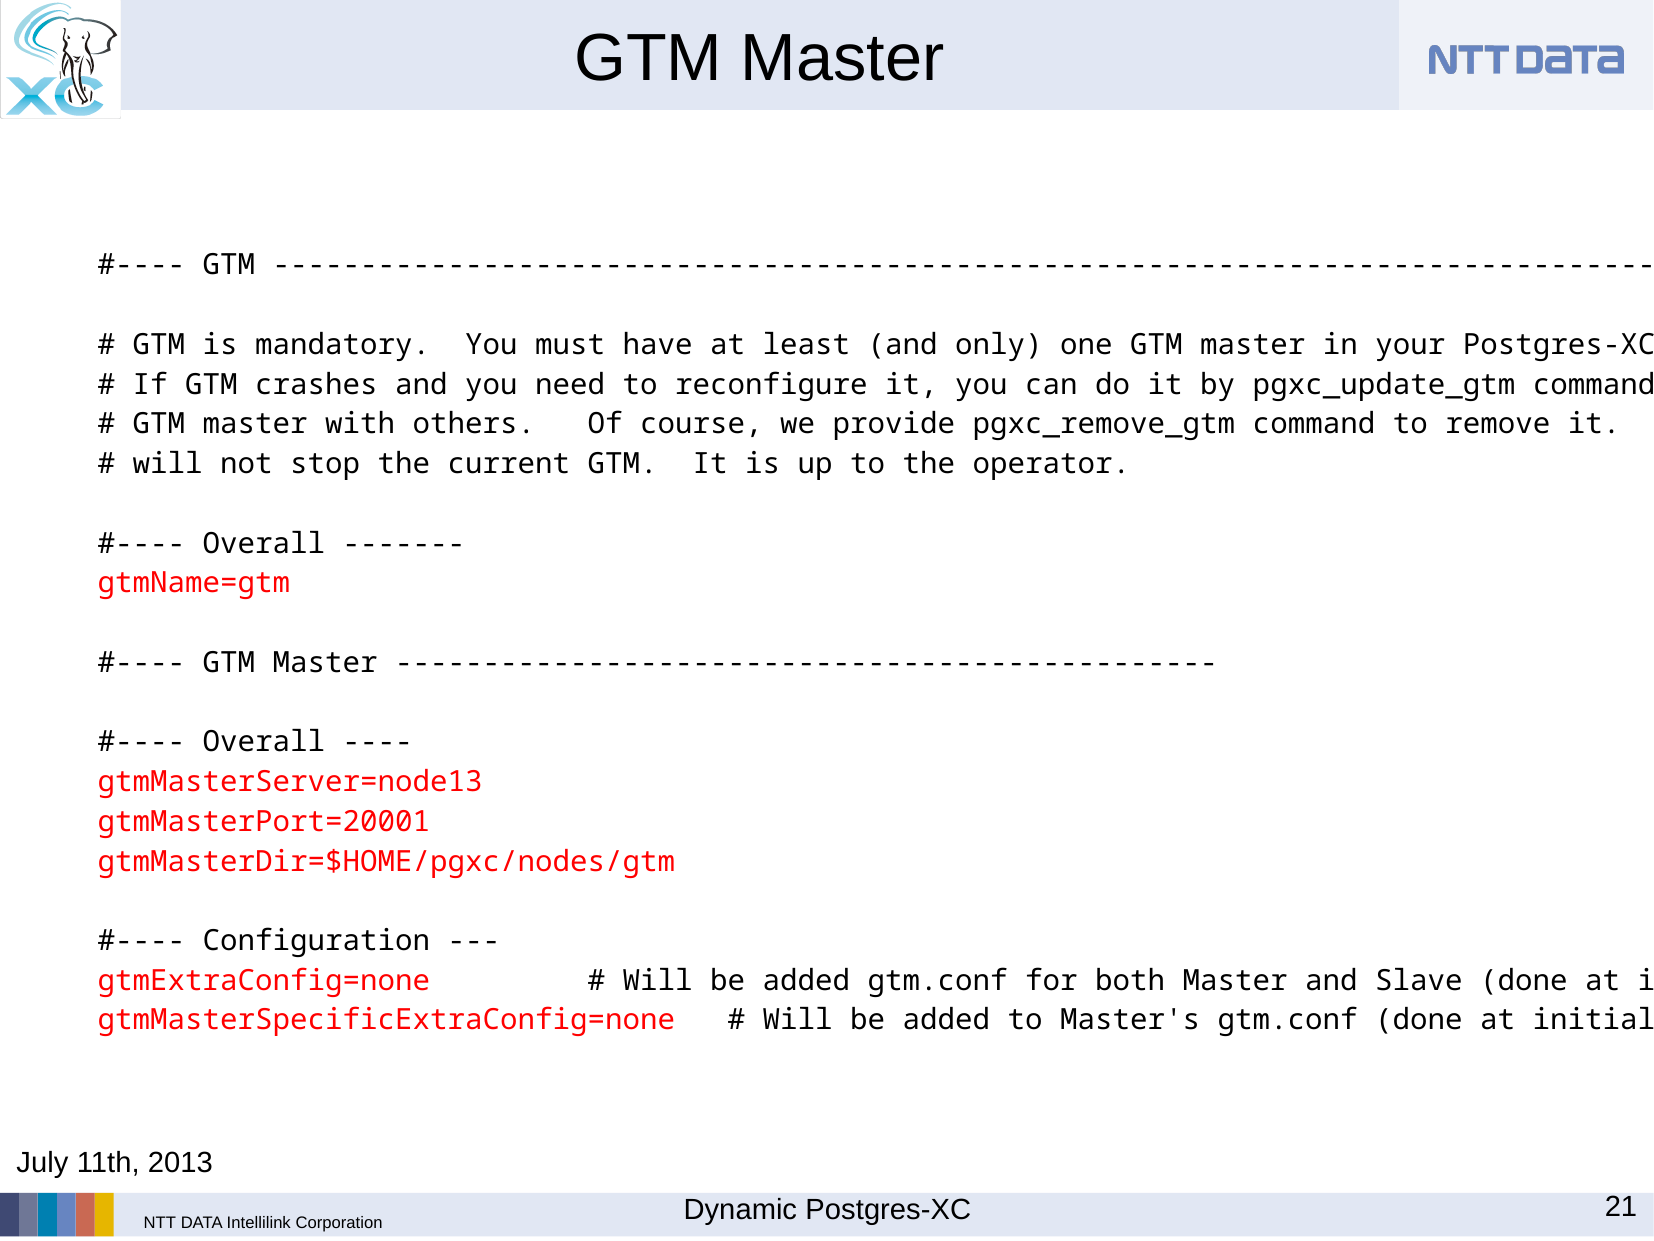

# GTM Master
#---- GTM ------------------------------------------------------------------------------------
# GTM is mandatory. You must have at least (and only) one GTM master in your Postgres-XC cluster.
# If GTM crashes and you need to reconfigure it, you can do it by pgxc_update_gtm command to update
# GTM master with others. Of course, we provide pgxc_remove_gtm command to remove it. This command
# will not stop the current GTM. It is up to the operator.
#---- Overall -------
gtmName=gtm
#---- GTM Master -----------------------------------------------
#---- Overall ----
gtmMasterServer=node13
gtmMasterPort=20001
gtmMasterDir=$HOME/pgxc/nodes/gtm
#---- Configuration ---
gtmExtraConfig=none # Will be added gtm.conf for both Master and Slave (done at initilization only)
gtmMasterSpecificExtraConfig=none # Will be added to Master's gtm.conf (done at initialization only)
July 11th, 2013
21
Dynamic Postgres-XC